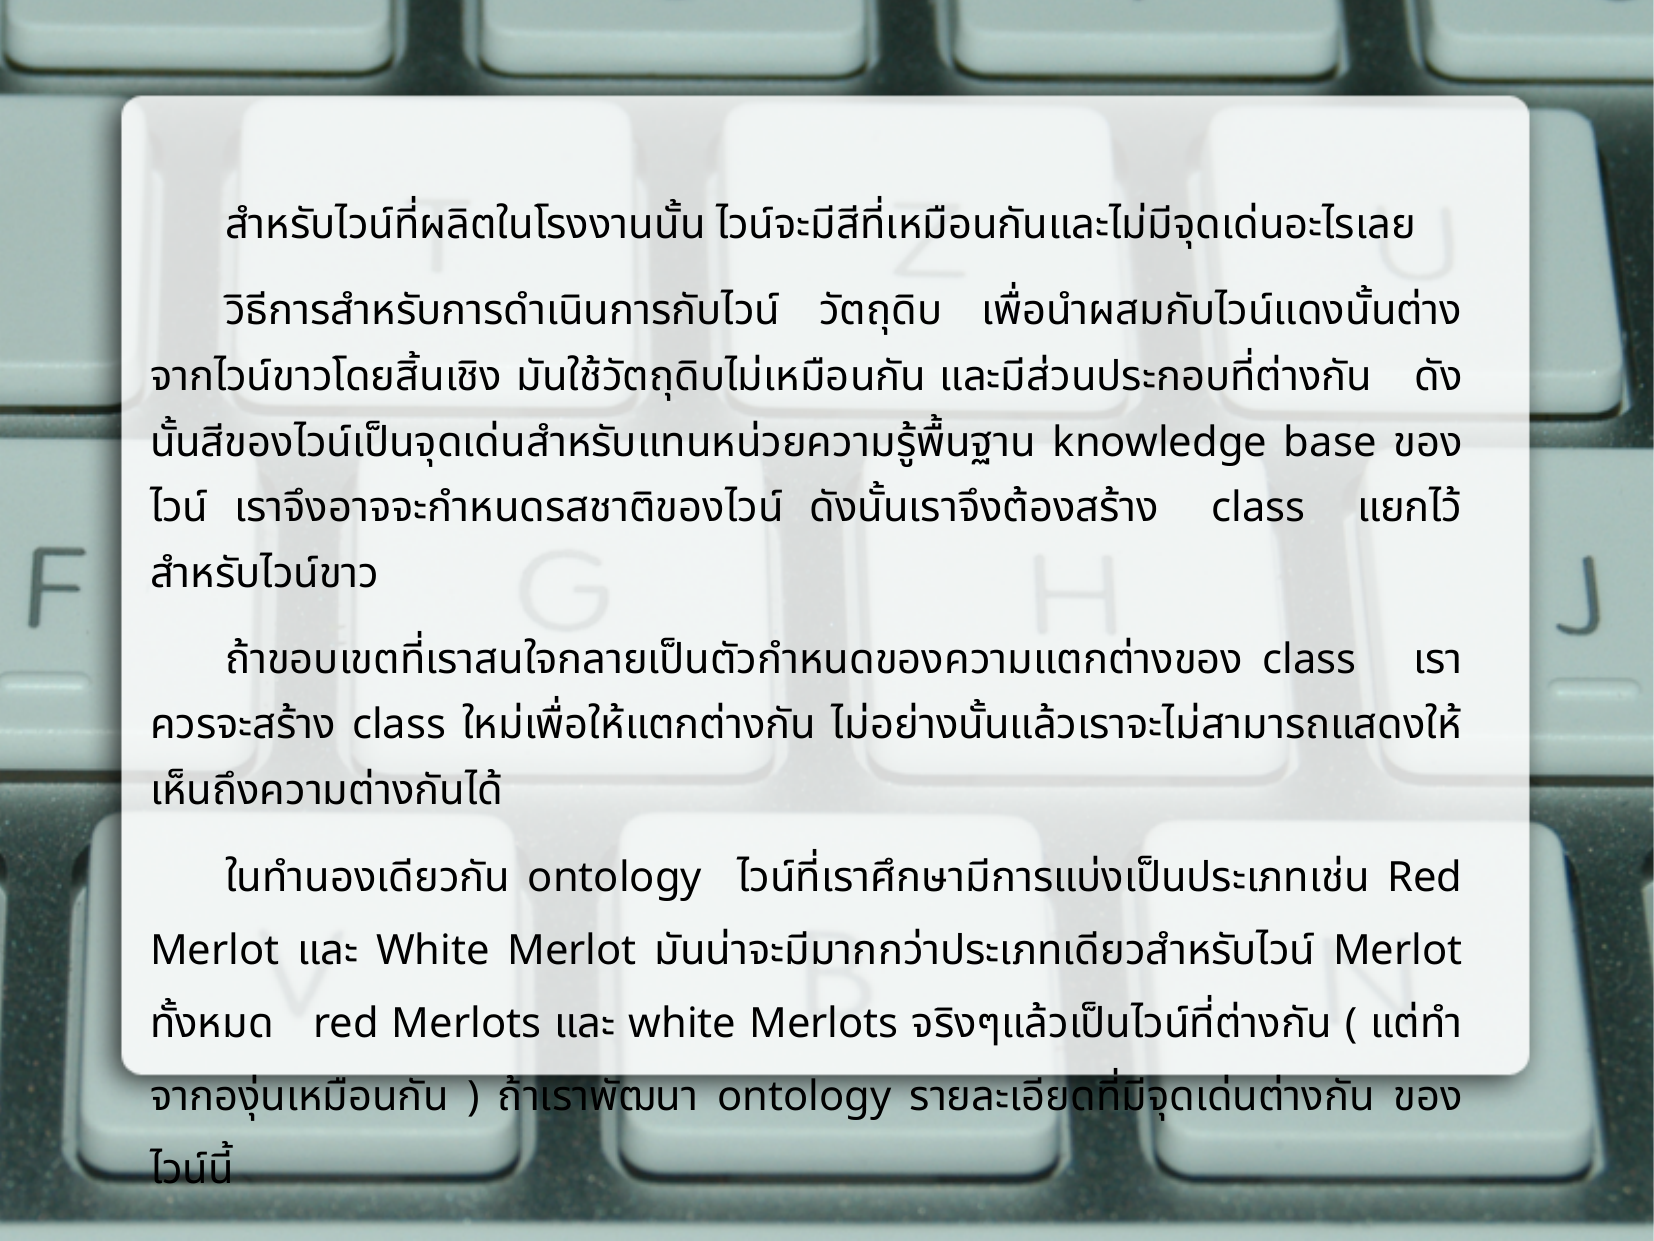

#
สำหรับไวน์ที่ผลิตในโรงงานนั้น ไวน์จะมีสีที่เหมือนกันและไม่มีจุดเด่นอะไรเลย
วิธีการสำหรับการดำเนินการกับไวน์ วัตถุดิบ เพื่อนำผสมกับไวน์แดงนั้นต่างจากไวน์ขาวโดยสิ้นเชิง มันใช้วัตถุดิบไม่เหมือนกัน และมีส่วนประกอบที่ต่างกัน ดังนั้นสีของไวน์เป็นจุดเด่นสำหรับแทนหน่วยความรู้พื้นฐาน knowledge base ของไวน์ เราจึงอาจจะกำหนดรสชาติของไวน์ ดังนั้นเราจึงต้องสร้าง class แยกไว้สำหรับไวน์ขาว
ถ้าขอบเขตที่เราสนใจกลายเป็นตัวกำหนดของความแตกต่างของ class เราควรจะสร้าง class ใหม่เพื่อให้แตกต่างกัน ไม่อย่างนั้นแล้วเราจะไม่สามารถแสดงให้เห็นถึงความต่างกันได้
	ในทำนองเดียวกัน ontology ไวน์ที่เราศึกษามีการแบ่งเป็นประเภทเช่น Red Merlot และ White Merlot มันน่าจะมีมากกว่าประเภทเดียวสำหรับไวน์ Merlot ทั้งหมด red Merlots และ white Merlots จริงๆแล้วเป็นไวน์ที่ต่างกัน ( แต่ทำจากองุ่นเหมือนกัน ) ถ้าเราพัฒนา ontology รายละเอียดที่มีจุดเด่นต่างกัน ของไวน์นี้